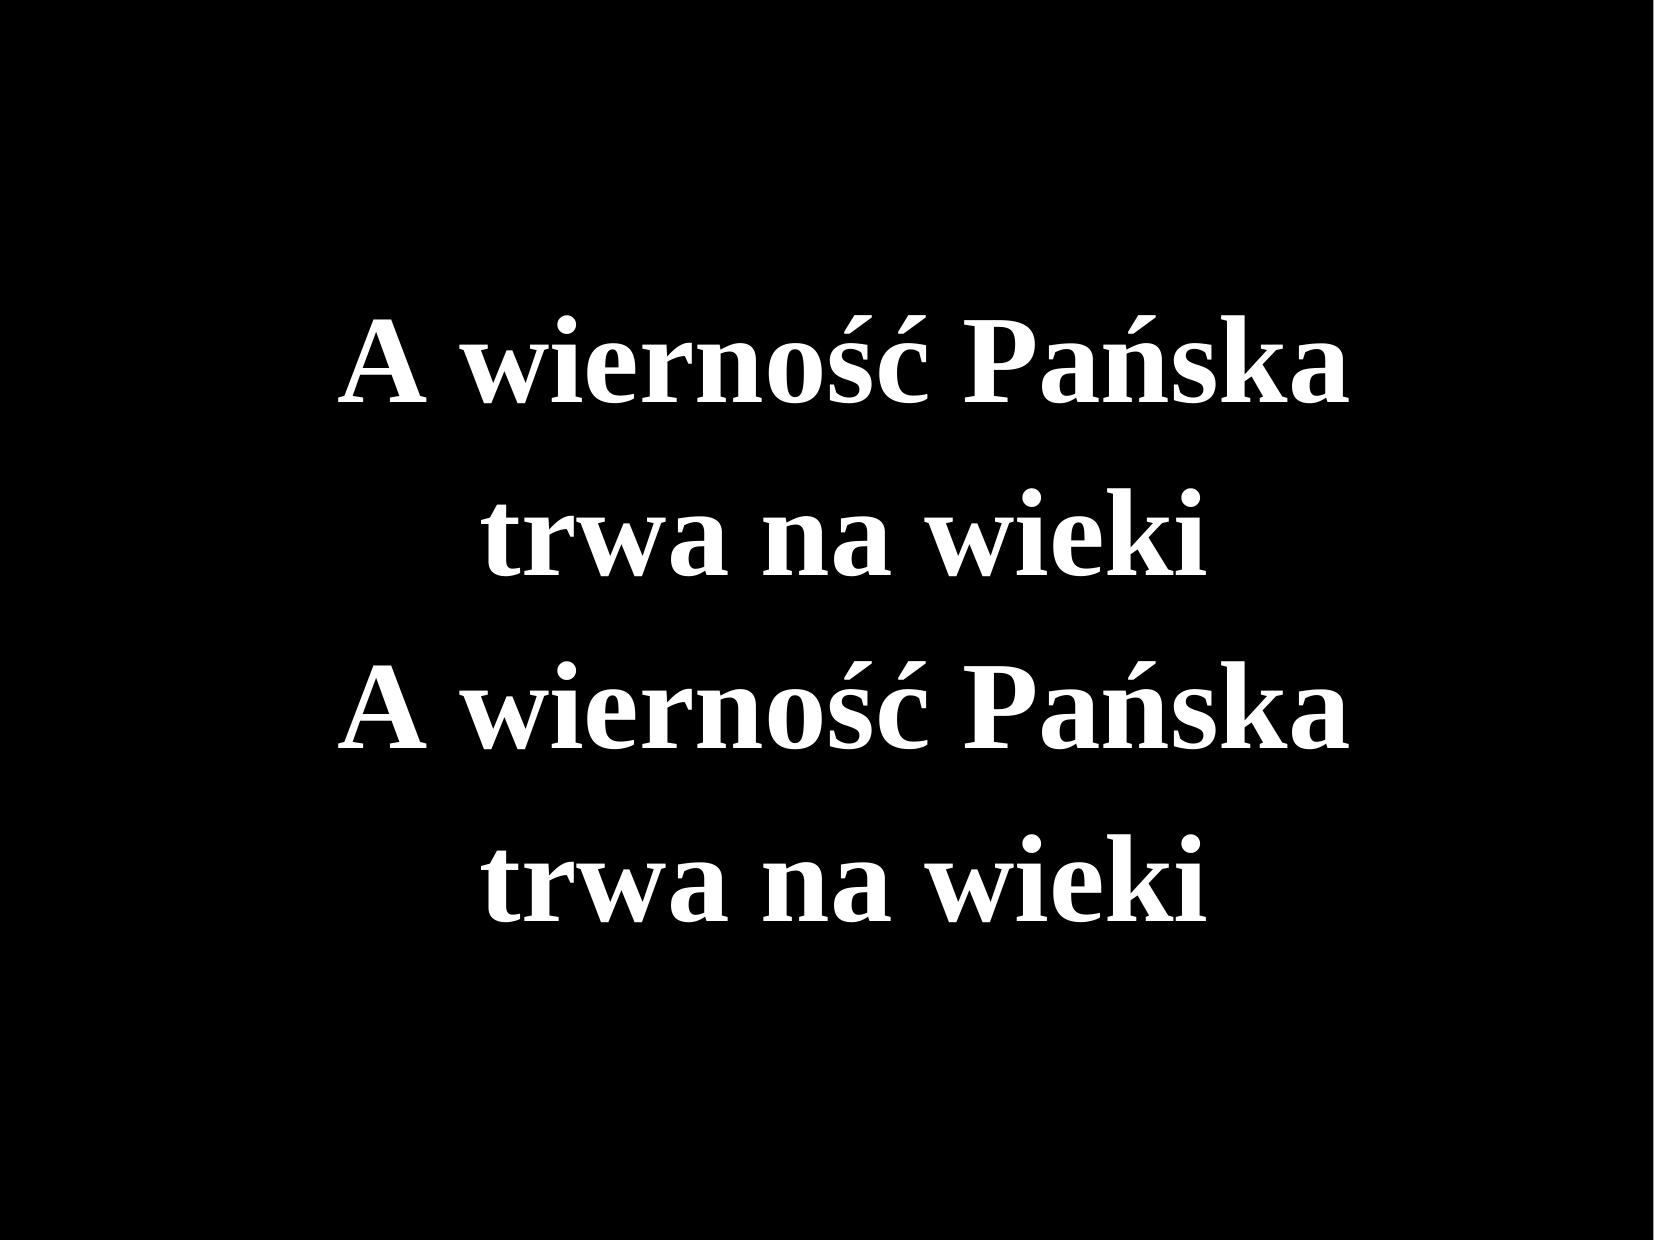

# A wierność Pańska
ppp
trwa na wieki
ppp
A wierność Pańska
ppp
trwa na wieki